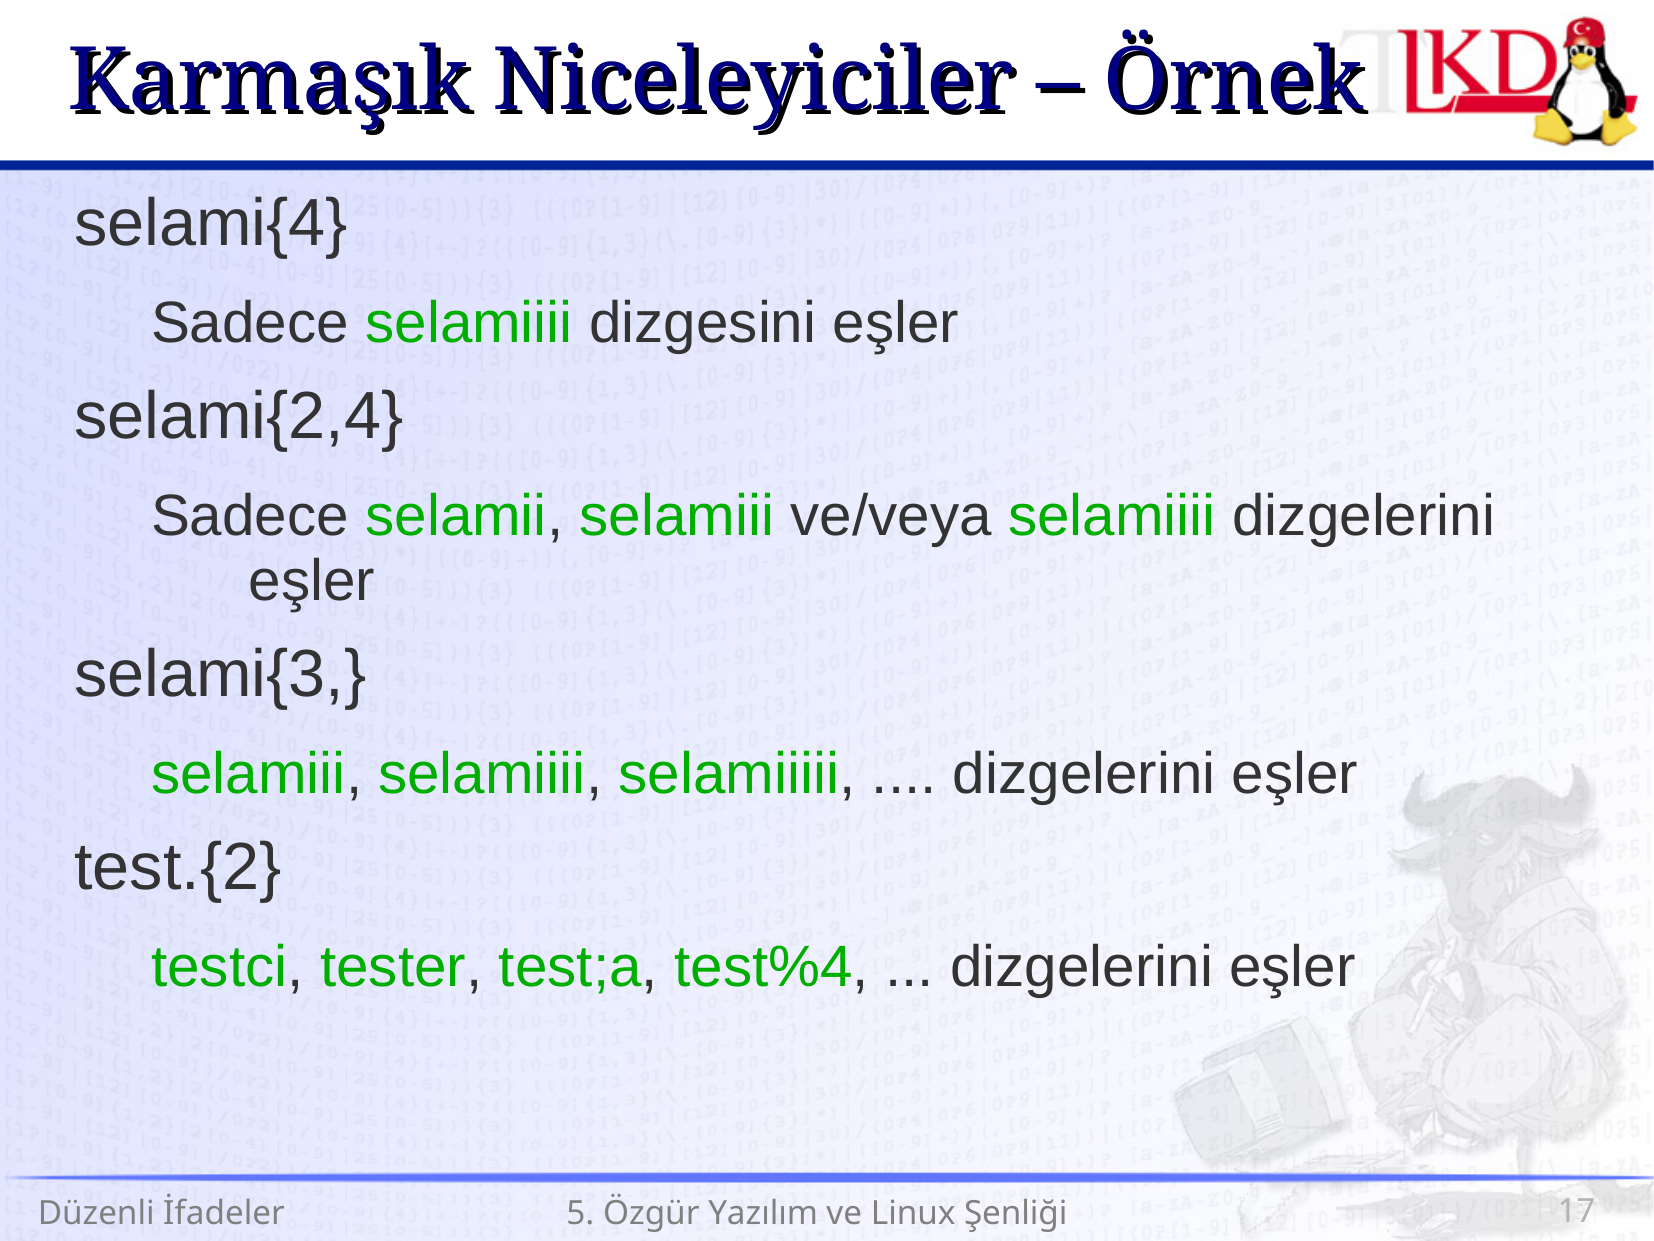

# Karmaşık Niceleyiciler – Örnek
selami{4}
Sadece selamiiii dizgesini eşler
selami{2,4}
Sadece selamii, selamiii ve/veya selamiiii dizgelerini eşler
selami{3,}
selamiii, selamiiii, selamiiiii, .... dizgelerini eşler
test.{2}
testci, tester, test;a, test%4, ... dizgelerini eşler